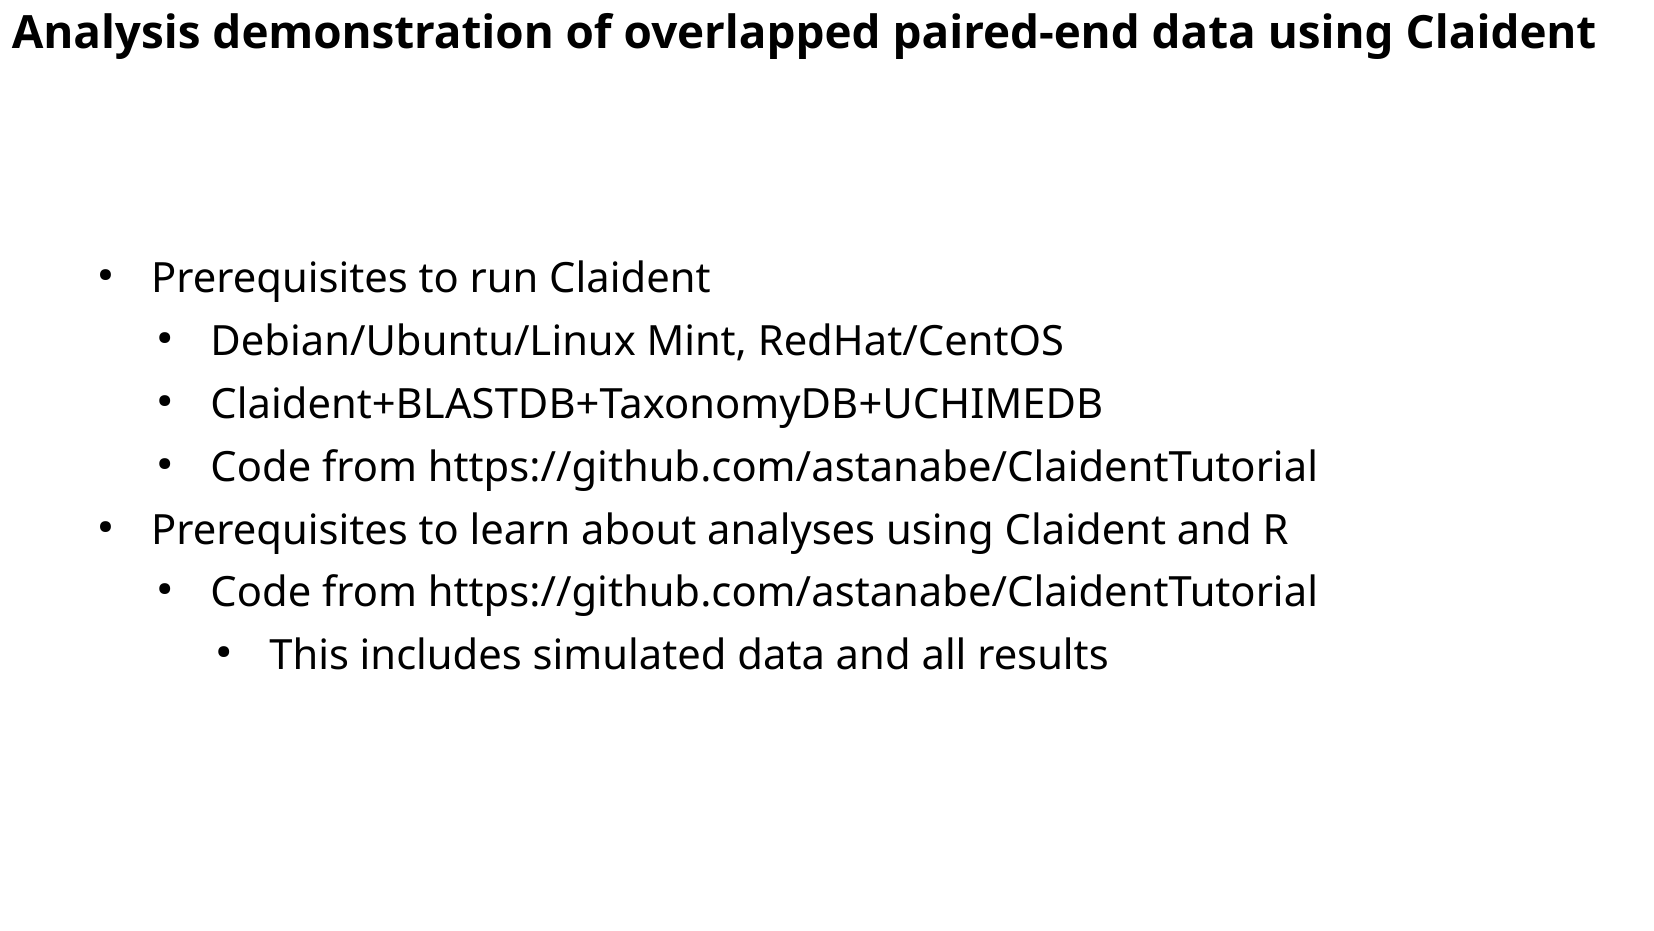

# Analysis demonstration of overlapped paired-end data using Claident
Prerequisites to run Claident
Debian/Ubuntu/Linux Mint, RedHat/CentOS
Claident+BLASTDB+TaxonomyDB+UCHIMEDB
Code from https://github.com/astanabe/ClaidentTutorial
Prerequisites to learn about analyses using Claident and R
Code from https://github.com/astanabe/ClaidentTutorial
This includes simulated data and all results